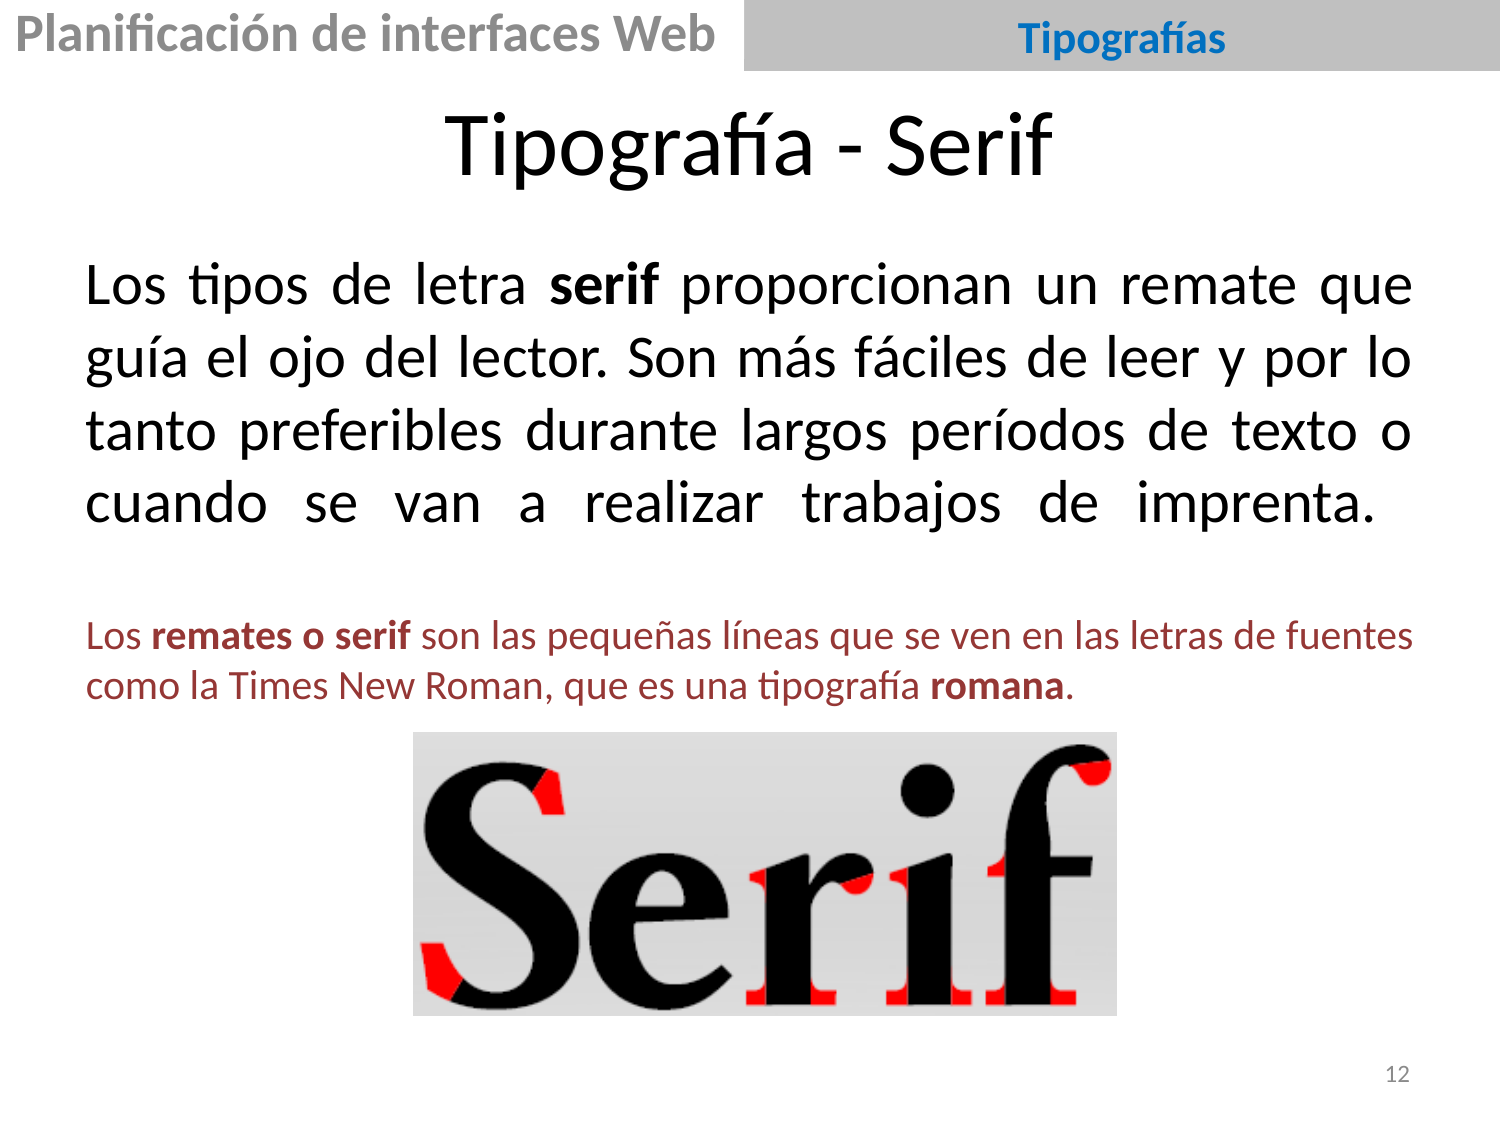

Planificación de interfaces Web
Tipografías
# Tipografía - Serif
Los tipos de letra serif proporcionan un remate que guía el ojo del lector. Son más fáciles de leer y por lo tanto preferibles durante largos períodos de texto o cuando se van a realizar trabajos de imprenta.
Los remates o serif son las pequeñas líneas que se ven en las letras de fuentes como la Times New Roman, que es una tipografía romana.